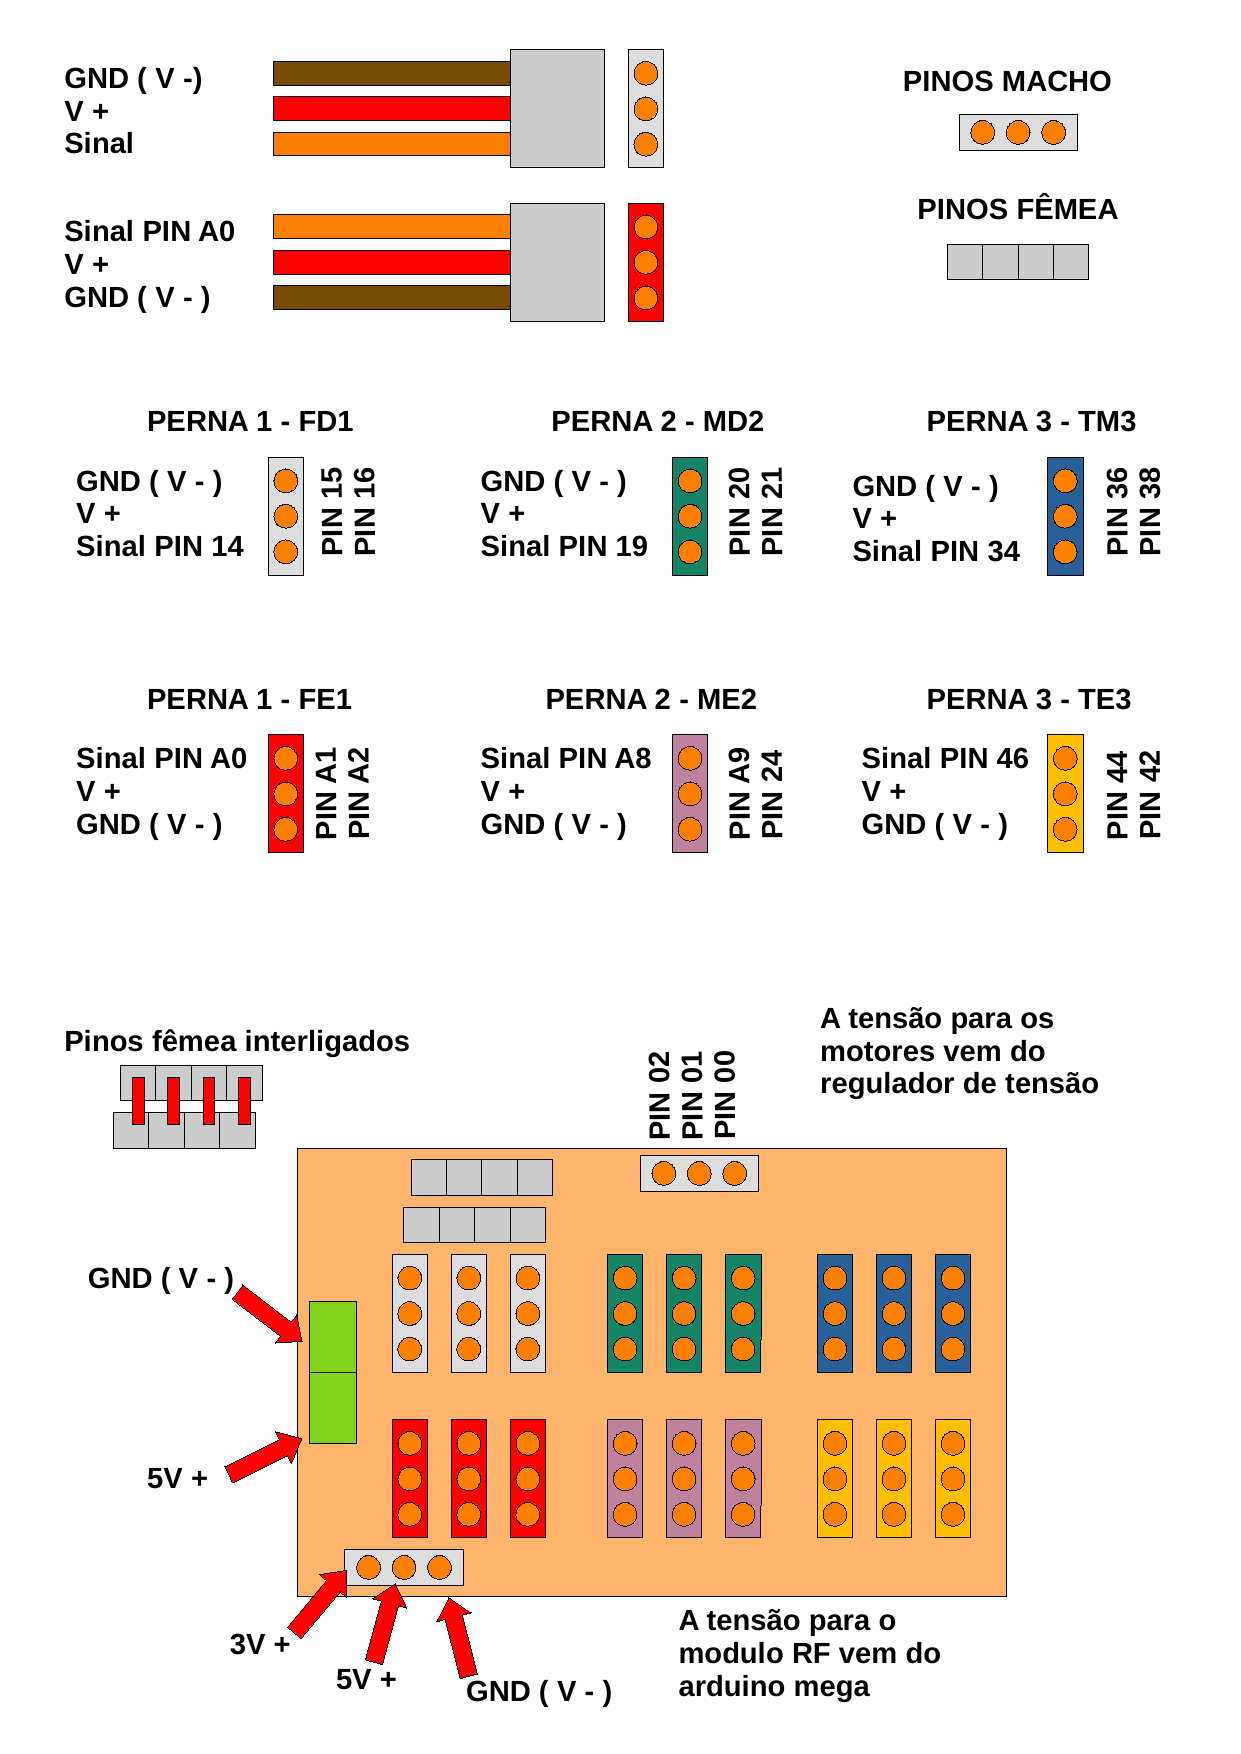

GND ( V -)
V +
Sinal
PINOS MACHO
PINOS FÊMEA
Sinal PIN A0
V +
GND ( V - )
PERNA 1 - FD1
PERNA 2 - MD2
PERNA 3 - TM3
PIN 15
PIN 16
PIN 20
PIN 21
PIN 36
PIN 38
GND ( V - )
V +
Sinal PIN 14
GND ( V - )
V +
Sinal PIN 19
GND ( V - )
V +
Sinal PIN 34
PERNA 1 - FE1
PERNA 2 - ME2
PERNA 3 - TE3
Sinal PIN A0
V +
GND ( V - )
Sinal PIN A8
V +
GND ( V - )
Sinal PIN 46
V +
GND ( V - )
PIN A1
PIN A2
PIN A9
PIN 24
PIN 44
PIN 42
A tensão para os motores vem do regulador de tensão
Pinos fêmea interligados
PIN 02
PIN 01
PIN 00
GND ( V - )
5V +
A tensão para o modulo RF vem do arduino mega
3V +
5V +
GND ( V - )